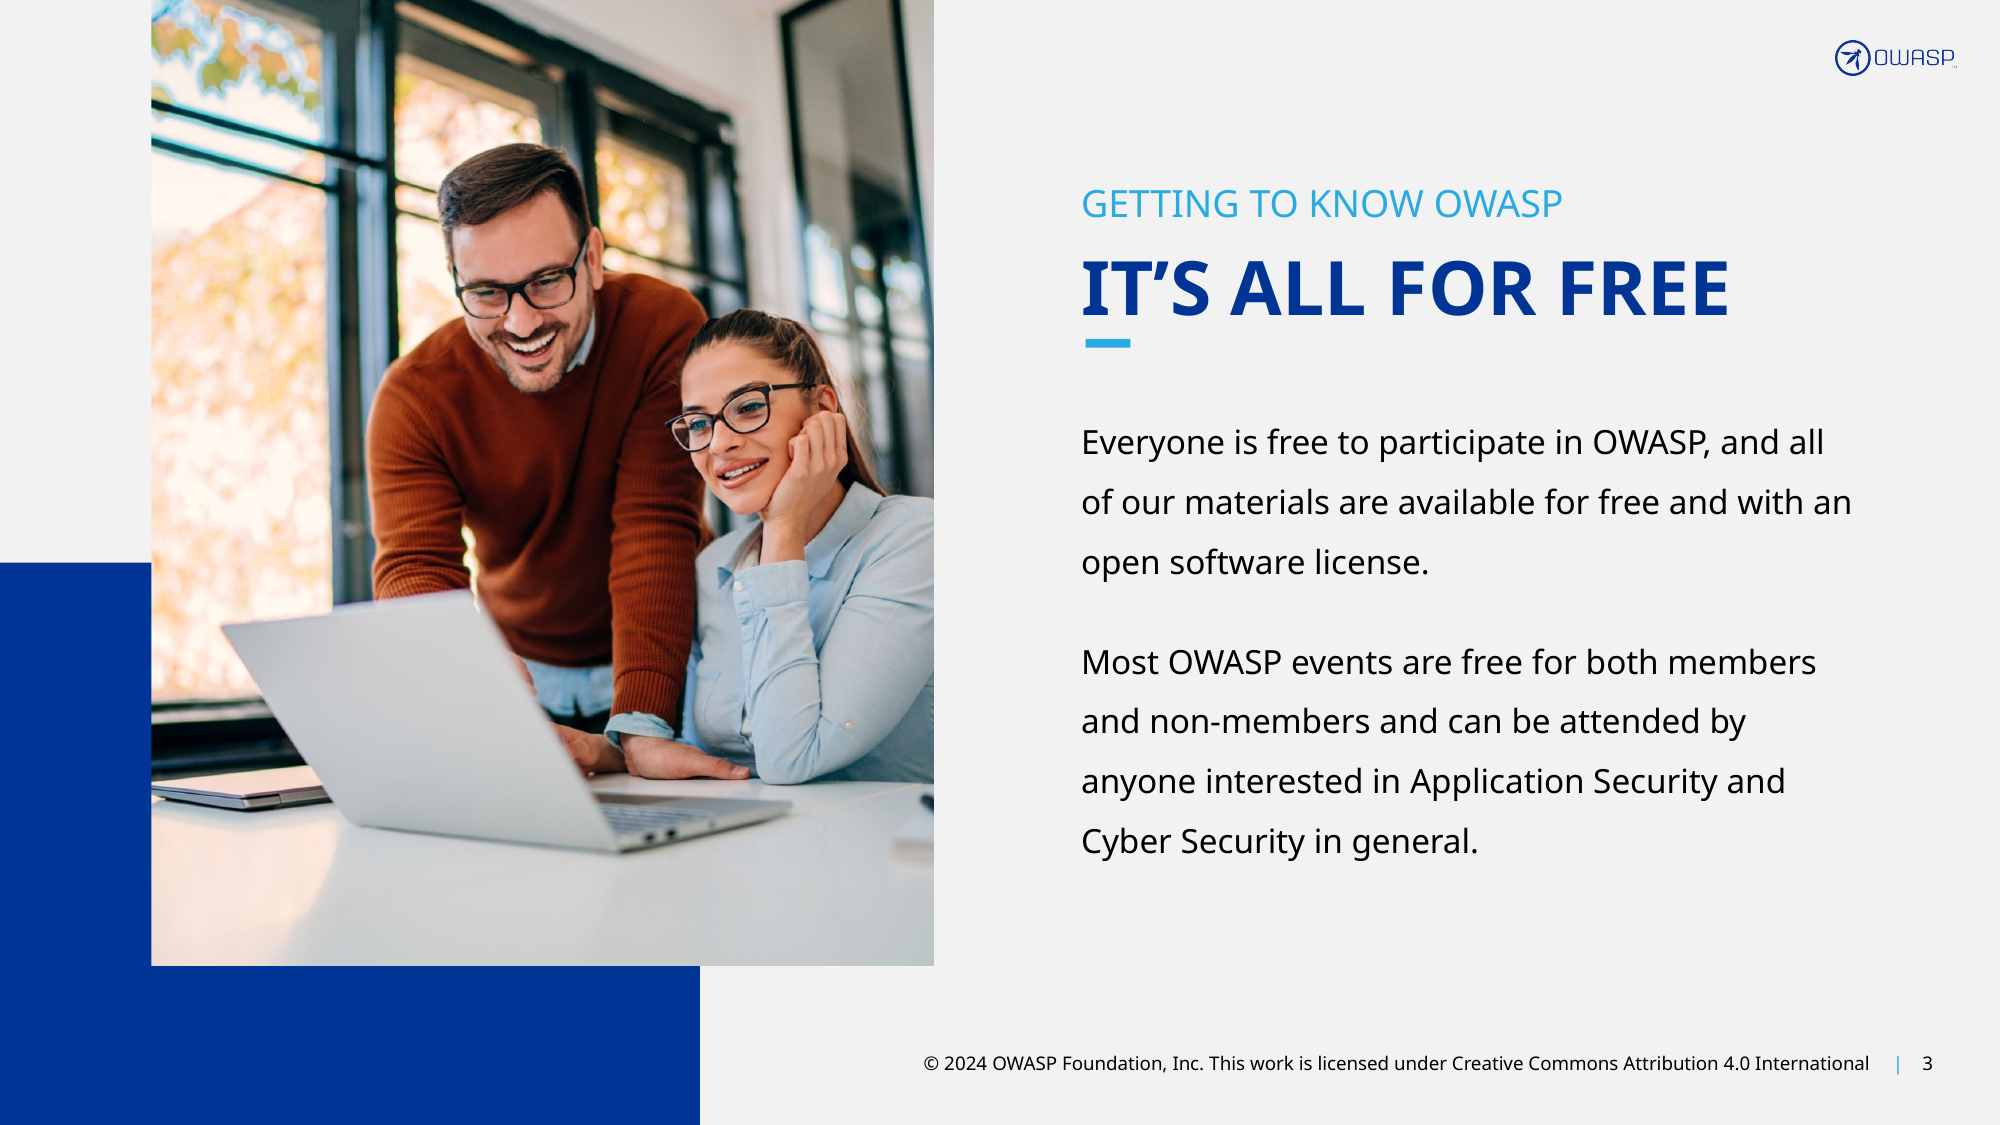

GETTING TO KNOW OWASP
IT’S ALL FOR FREE
Everyone is free to participate in OWASP, and all of our materials are available for free and with an open software license.
Most OWASP events are free for both members and non-members and can be attended by anyone interested in Application Security and Cyber Security in general.
© 2024 OWASP Foundation, Inc. This work is licensed under Creative Commons Attribution 4.0 International
|